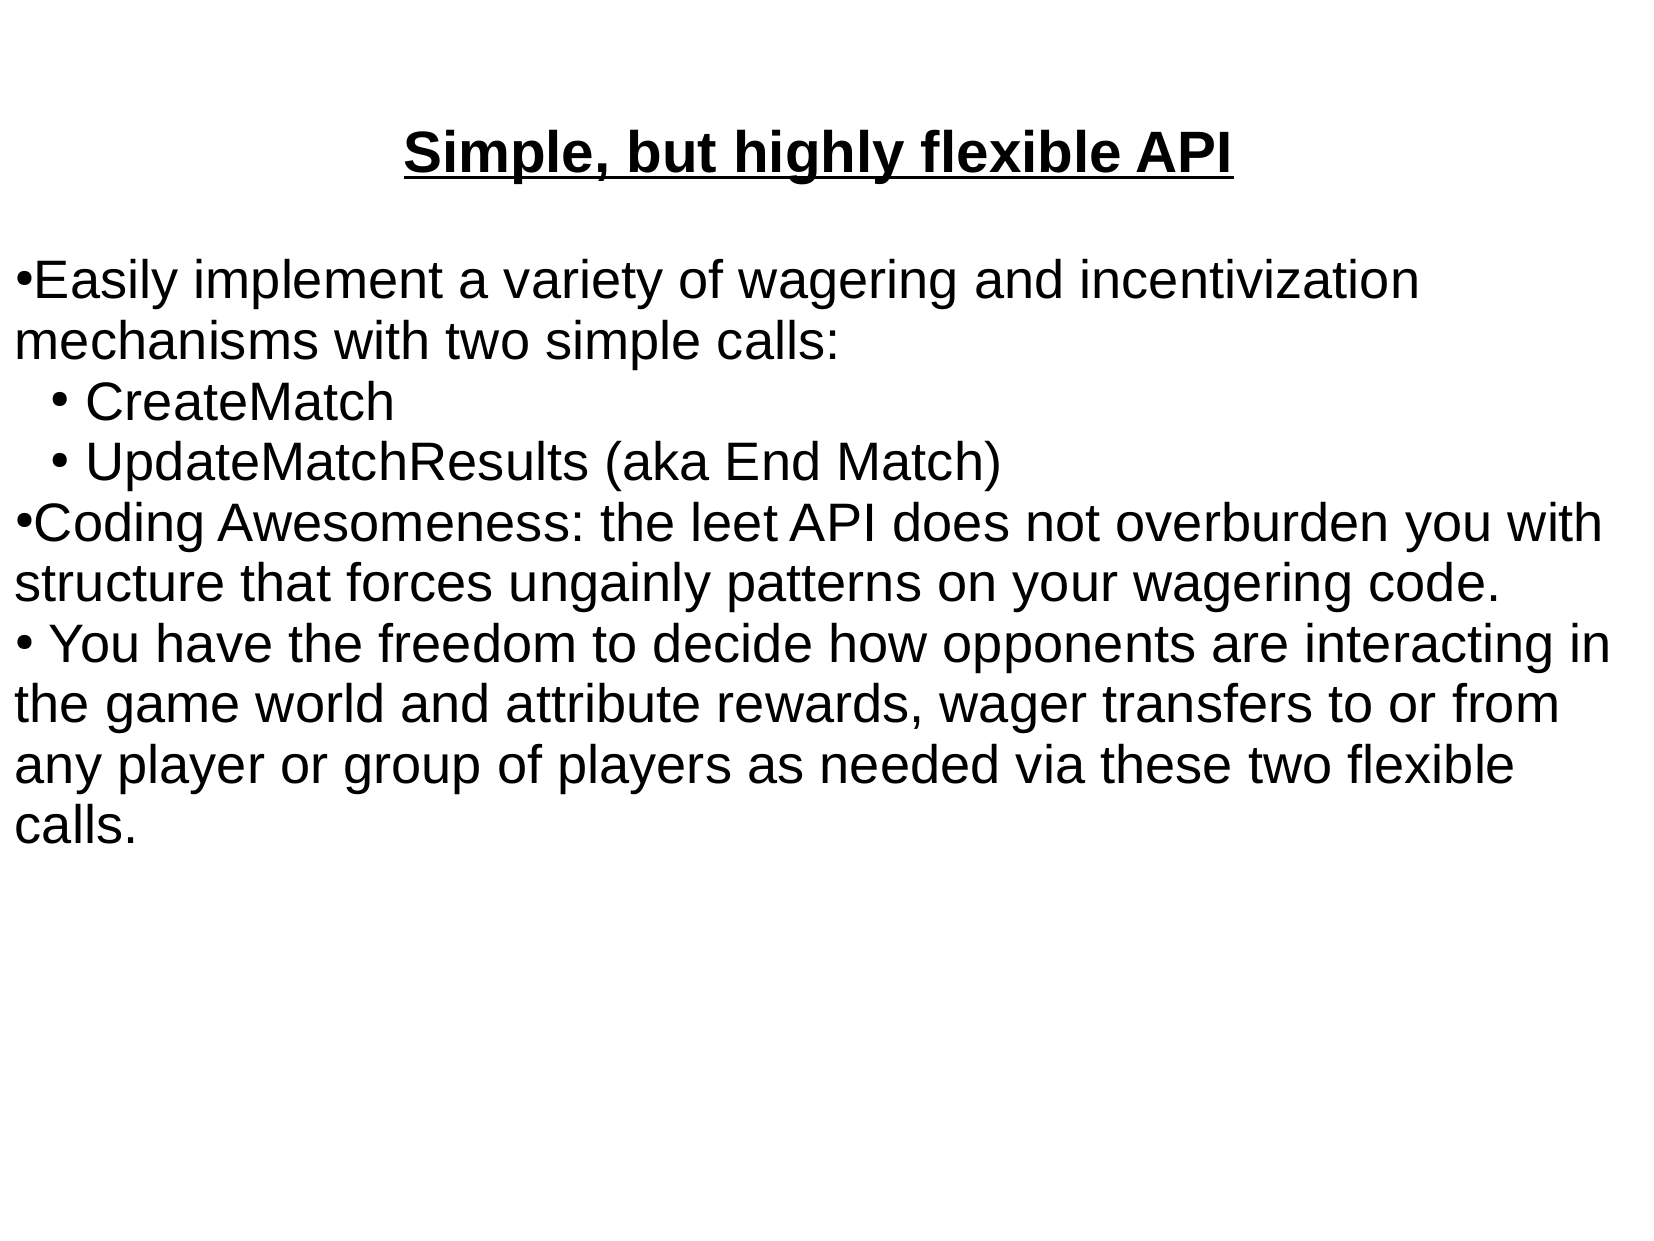

Simple, but highly flexible API
Easily implement a variety of wagering and incentivization mechanisms with two simple calls:
CreateMatch
UpdateMatchResults (aka End Match)
Coding Awesomeness: the leet API does not overburden you with structure that forces ungainly patterns on your wagering code.
 You have the freedom to decide how opponents are interacting in the game world and attribute rewards, wager transfers to or from any player or group of players as needed via these two flexible calls.